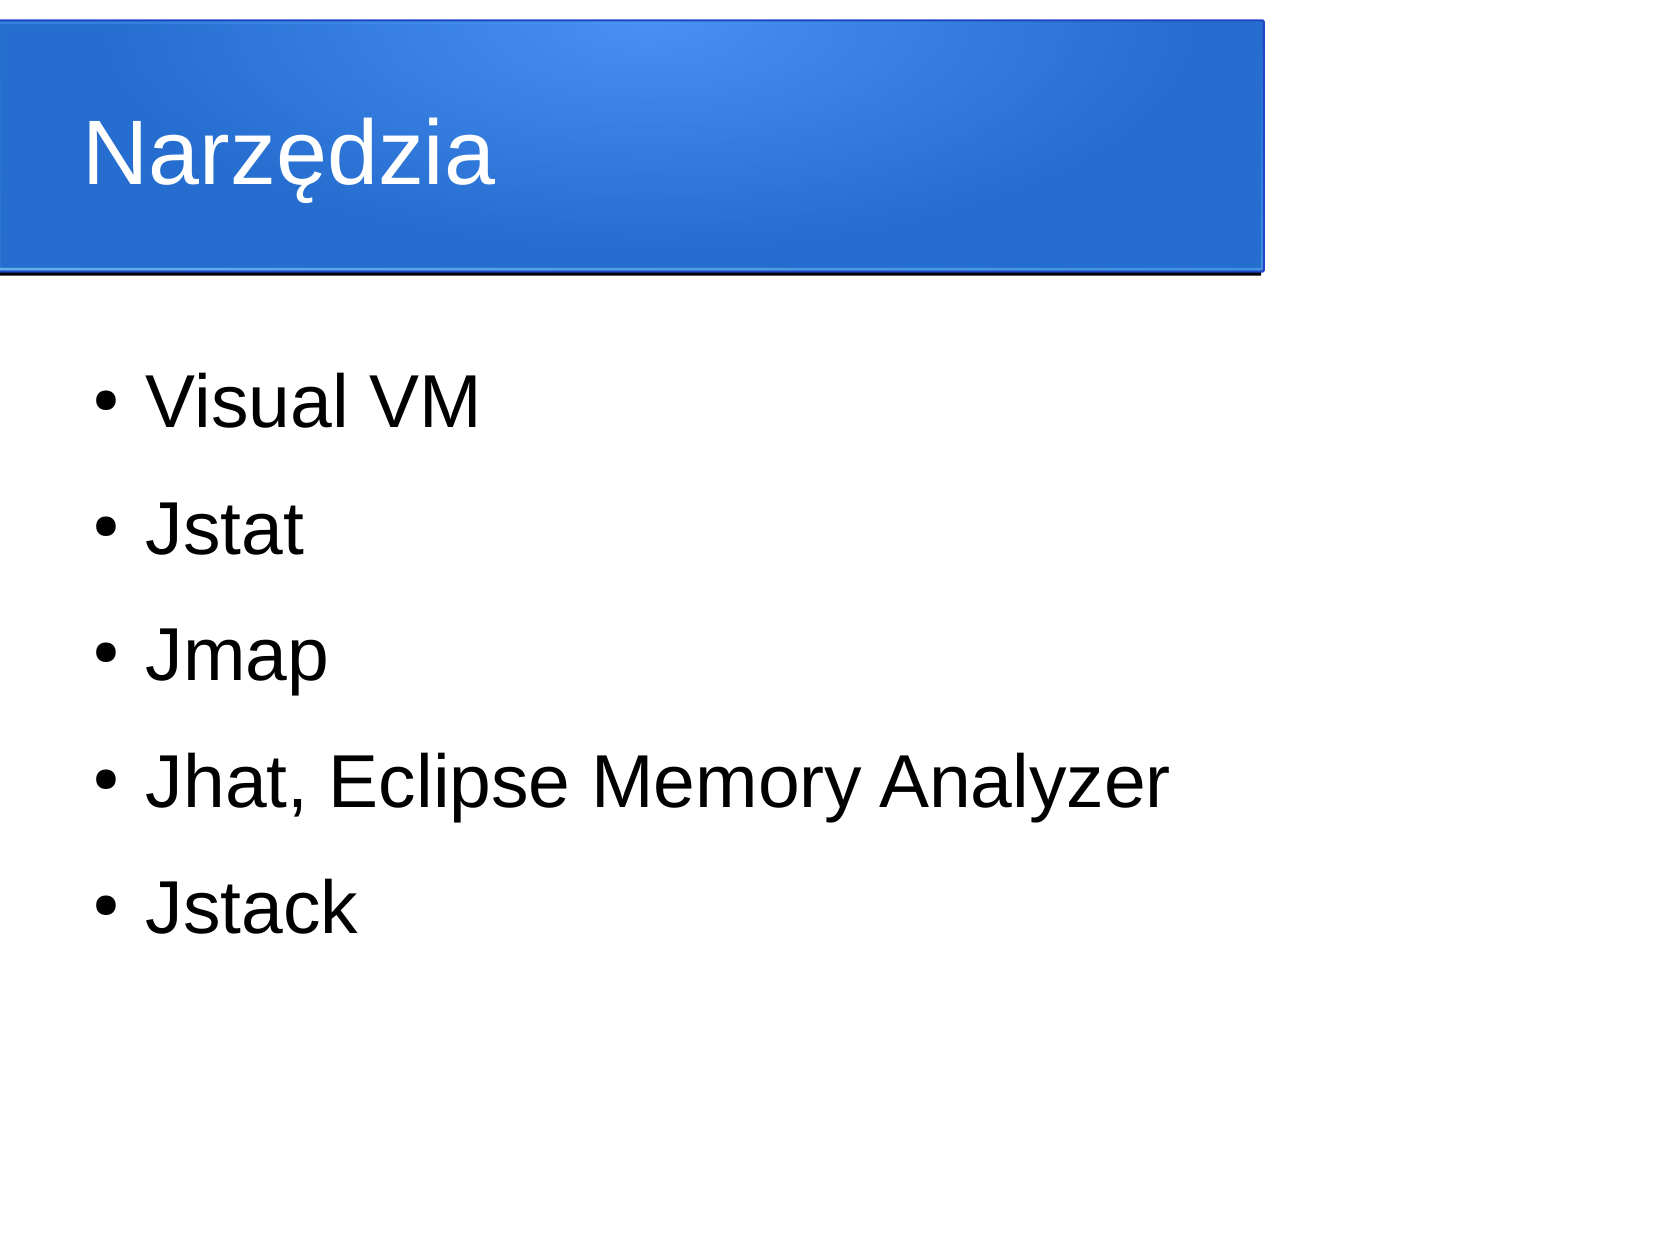

# Narzędzia
Visual VM
Jstat
Jmap
Jhat, Eclipse Memory Analyzer
Jstack